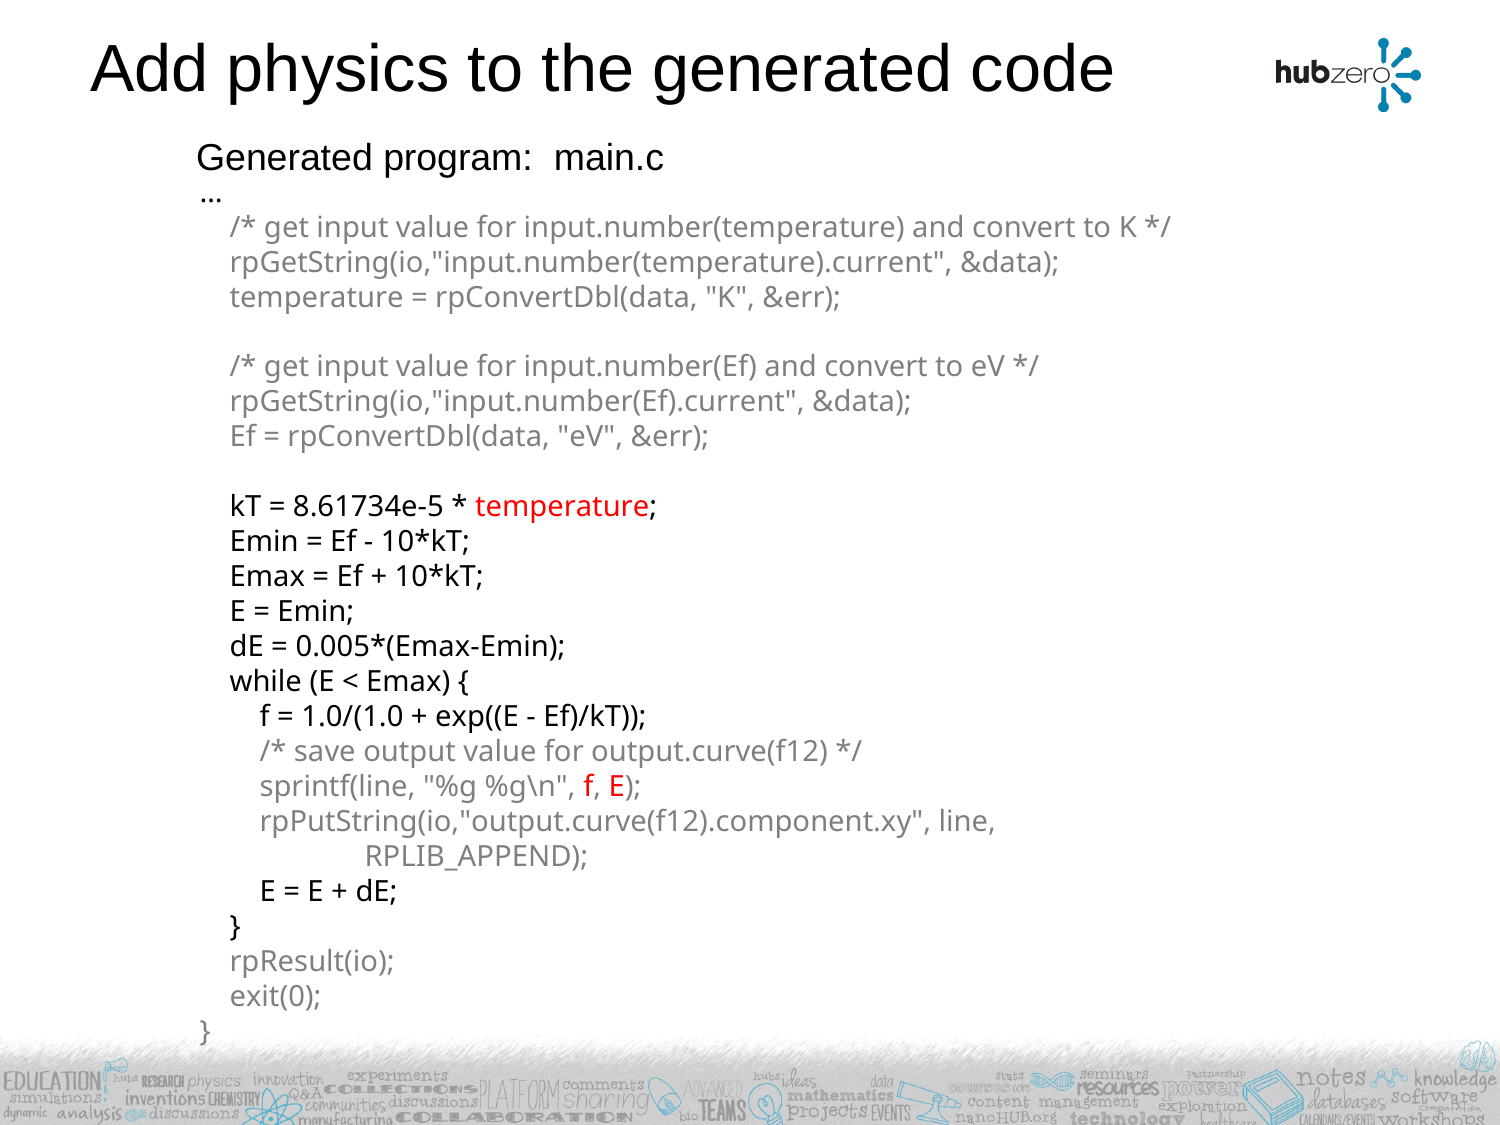

Add physics to the generated code
Generated program: main.c
…
 /* get input value for input.number(temperature) and convert to K */
 rpGetString(io,"input.number(temperature).current", &data);
 temperature = rpConvertDbl(data, "K", &err);
 /* get input value for input.number(Ef) and convert to eV */
 rpGetString(io,"input.number(Ef).current", &data);
 Ef = rpConvertDbl(data, "eV", &err);
 kT = 8.61734e-5 * temperature;
 Emin = Ef - 10*kT;
 Emax = Ef + 10*kT;
 E = Emin;
 dE = 0.005*(Emax-Emin);
 while (E < Emax) {
 f = 1.0/(1.0 + exp((E - Ef)/kT));
 /* save output value for output.curve(f12) */
 sprintf(line, "%g %g\n", f, E);
 rpPutString(io,"output.curve(f12).component.xy", line,
 RPLIB_APPEND);
 E = E + dE;
 }
 rpResult(io);
 exit(0);
}